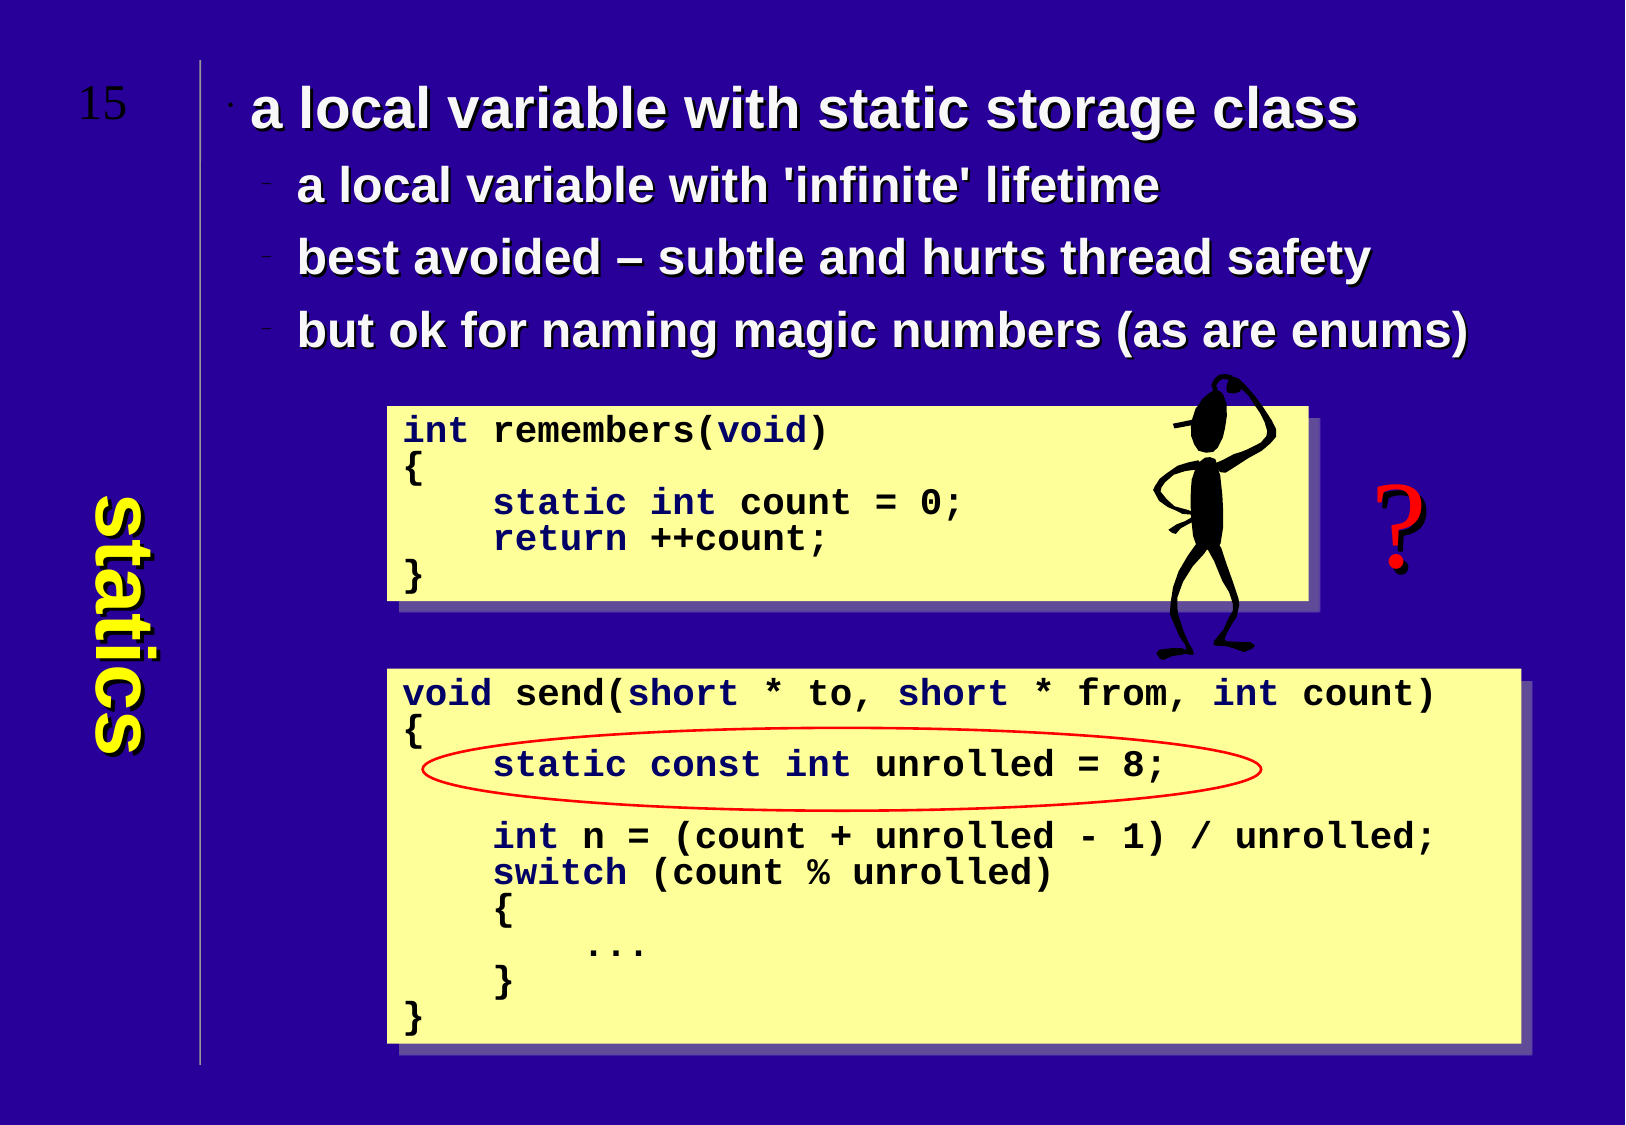

15
 a local variable with static storage class
a local variable with 'infinite' lifetime
best avoided – subtle and hurts thread safety
but ok for naming magic numbers (as are enums)
# statics
int remembers(void)
{
 static int count = 0;
 return ++count;
}
?
void send(short * to, short * from, int count)
{
 static const int unrolled = 8;
 int n = (count + unrolled - 1) / unrolled;
 switch (count % unrolled)
 {
 ...
 }
}